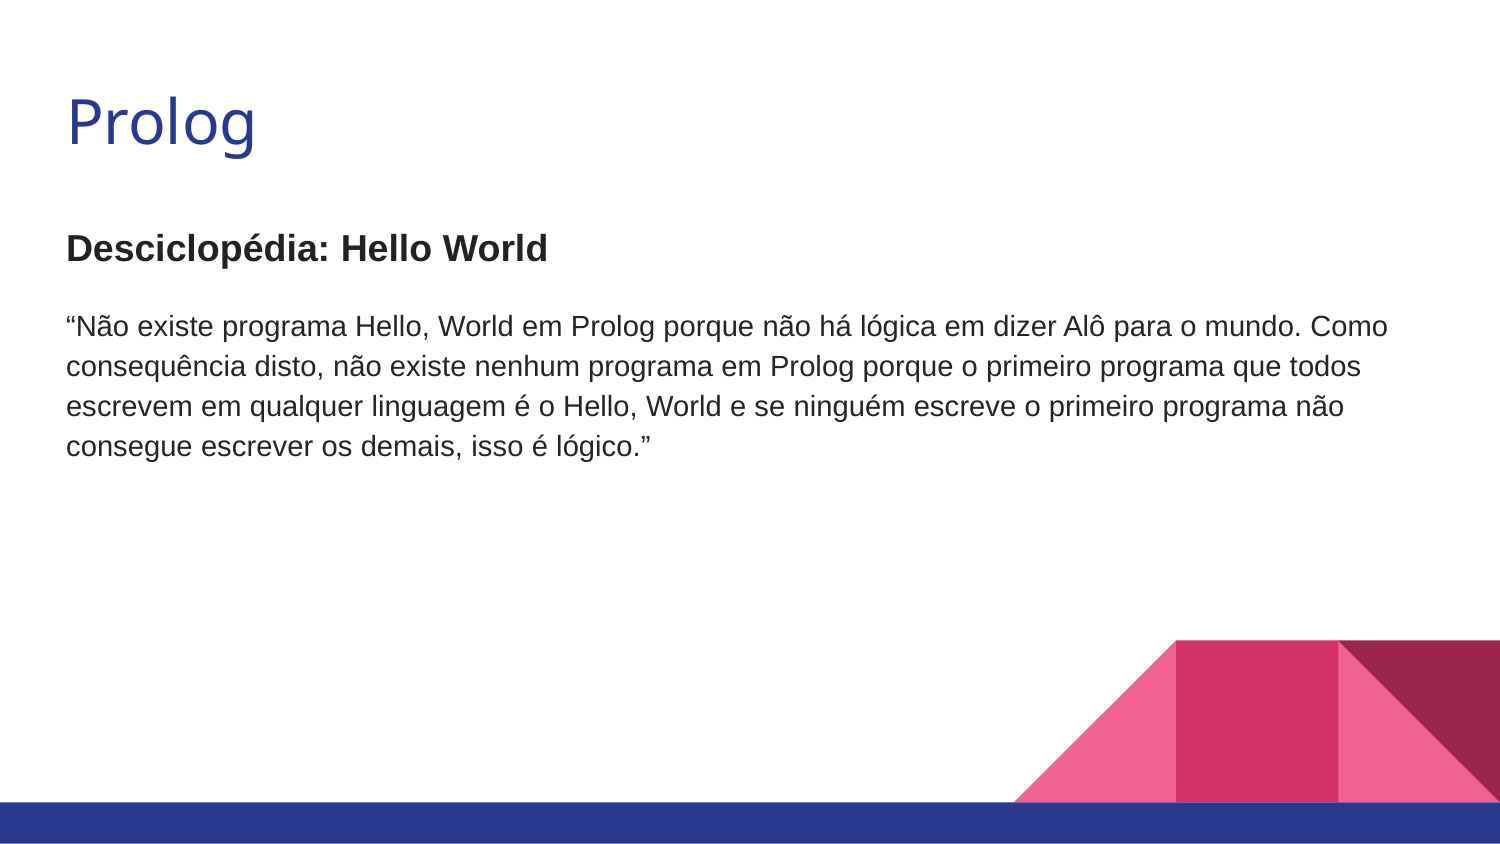

# Prolog
Desciclopédia: Hello World
“Não existe programa Hello, World em Prolog porque não há lógica em dizer Alô para o mundo. Como consequência disto, não existe nenhum programa em Prolog porque o primeiro programa que todos escrevem em qualquer linguagem é o Hello, World e se ninguém escreve o primeiro programa não consegue escrever os demais, isso é lógico.”